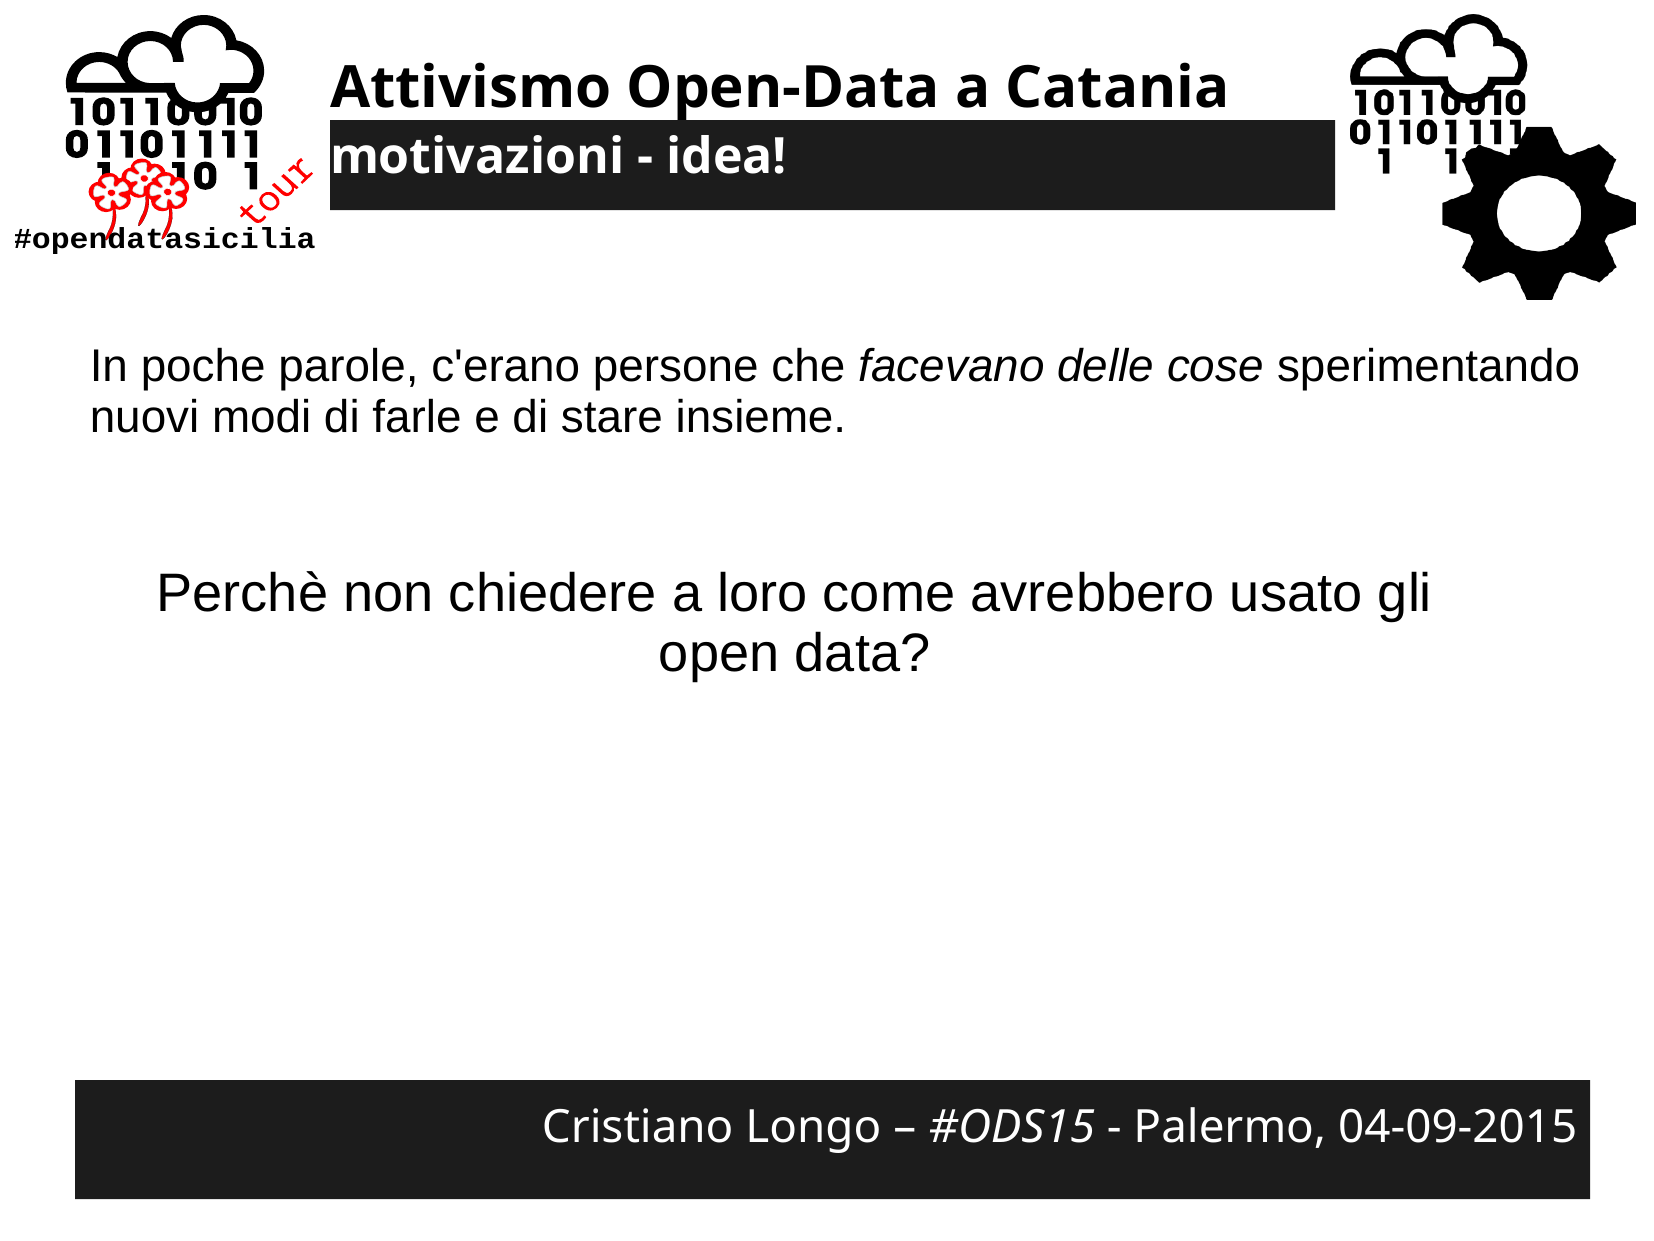

# Attivismo Open-Data a Catania
motivazioni - idea!
In poche parole, c'erano persone che facevano delle cose sperimentando
nuovi modi di farle e di stare insieme.
Perchè non chiedere a loro come avrebbero usato gli open data?
 Cristiano Longo – #ODS15 - Palermo, 04-09-2015